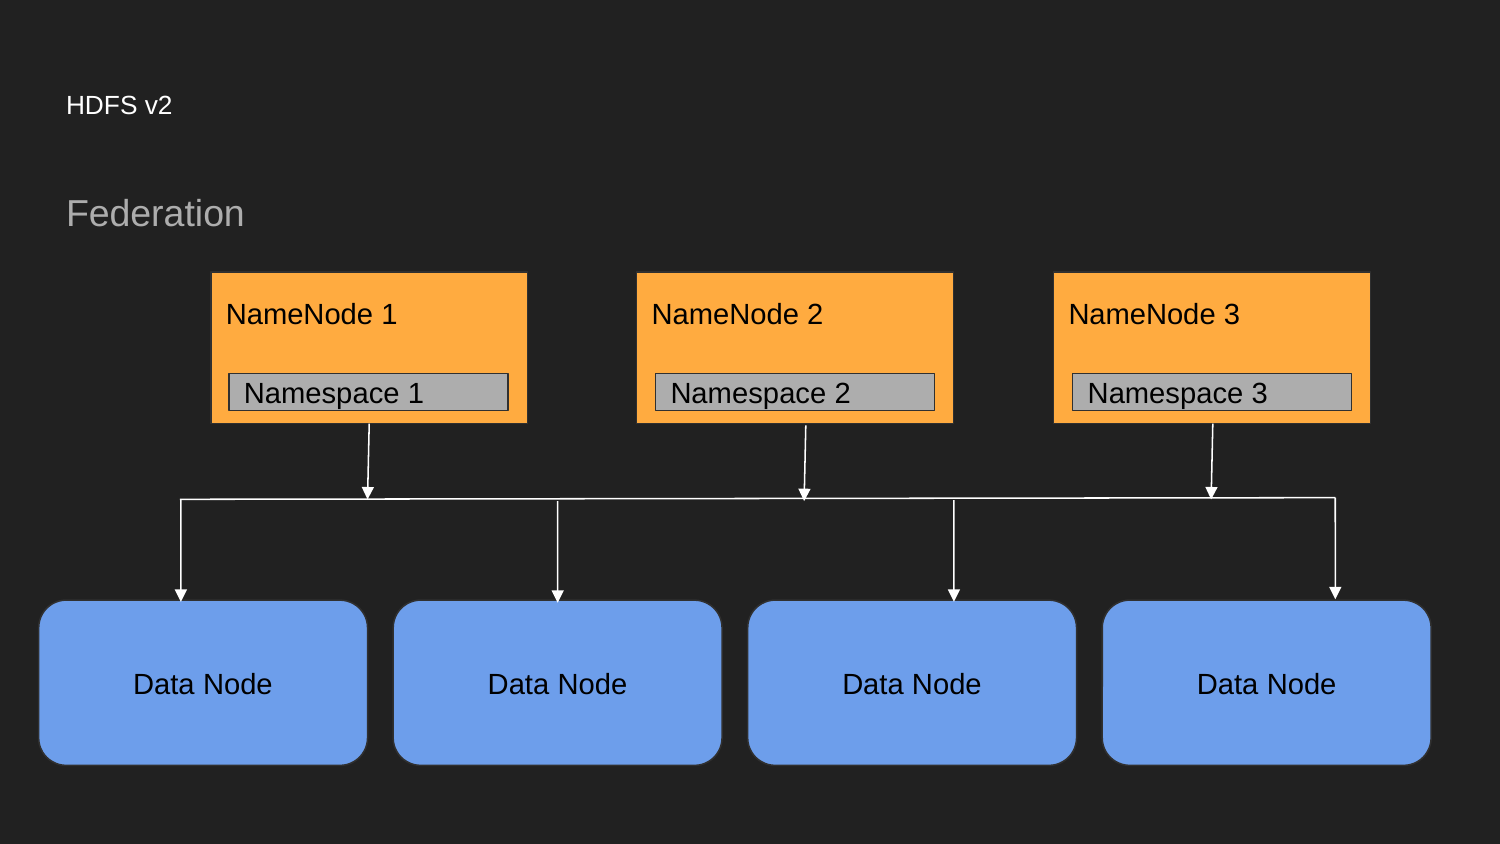

# HDFS v2
Federation
NameNode 1
NameNode 2
NameNode 3
Namespace 1
Namespace 2
Namespace 3
Data Node
Data Node
Data Node
Data Node